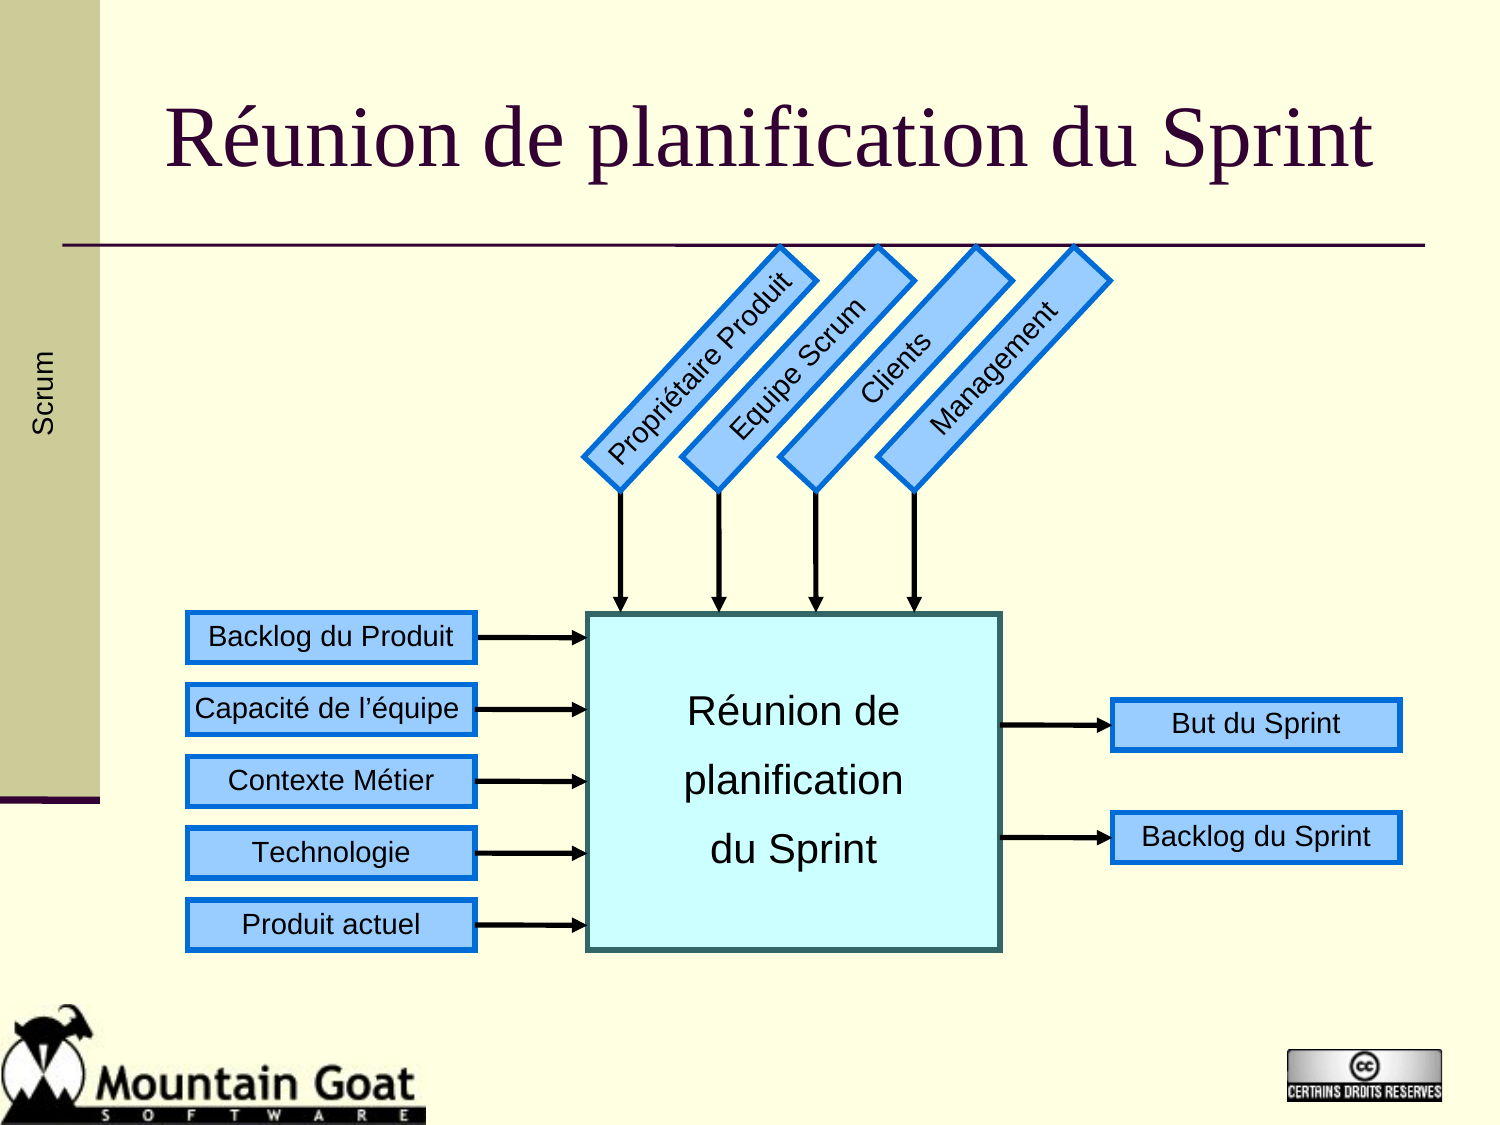

# Réunion de planification du Sprint
Propriétaire Produit
Equipe Scrum
Clients
Management
Scrum
Backlog du Produit
Réunion de
planification
du Sprint
Capacité de l’équipe
But du Sprint
Contexte Métier
Backlog du Sprint
Technologie
Produit actuel